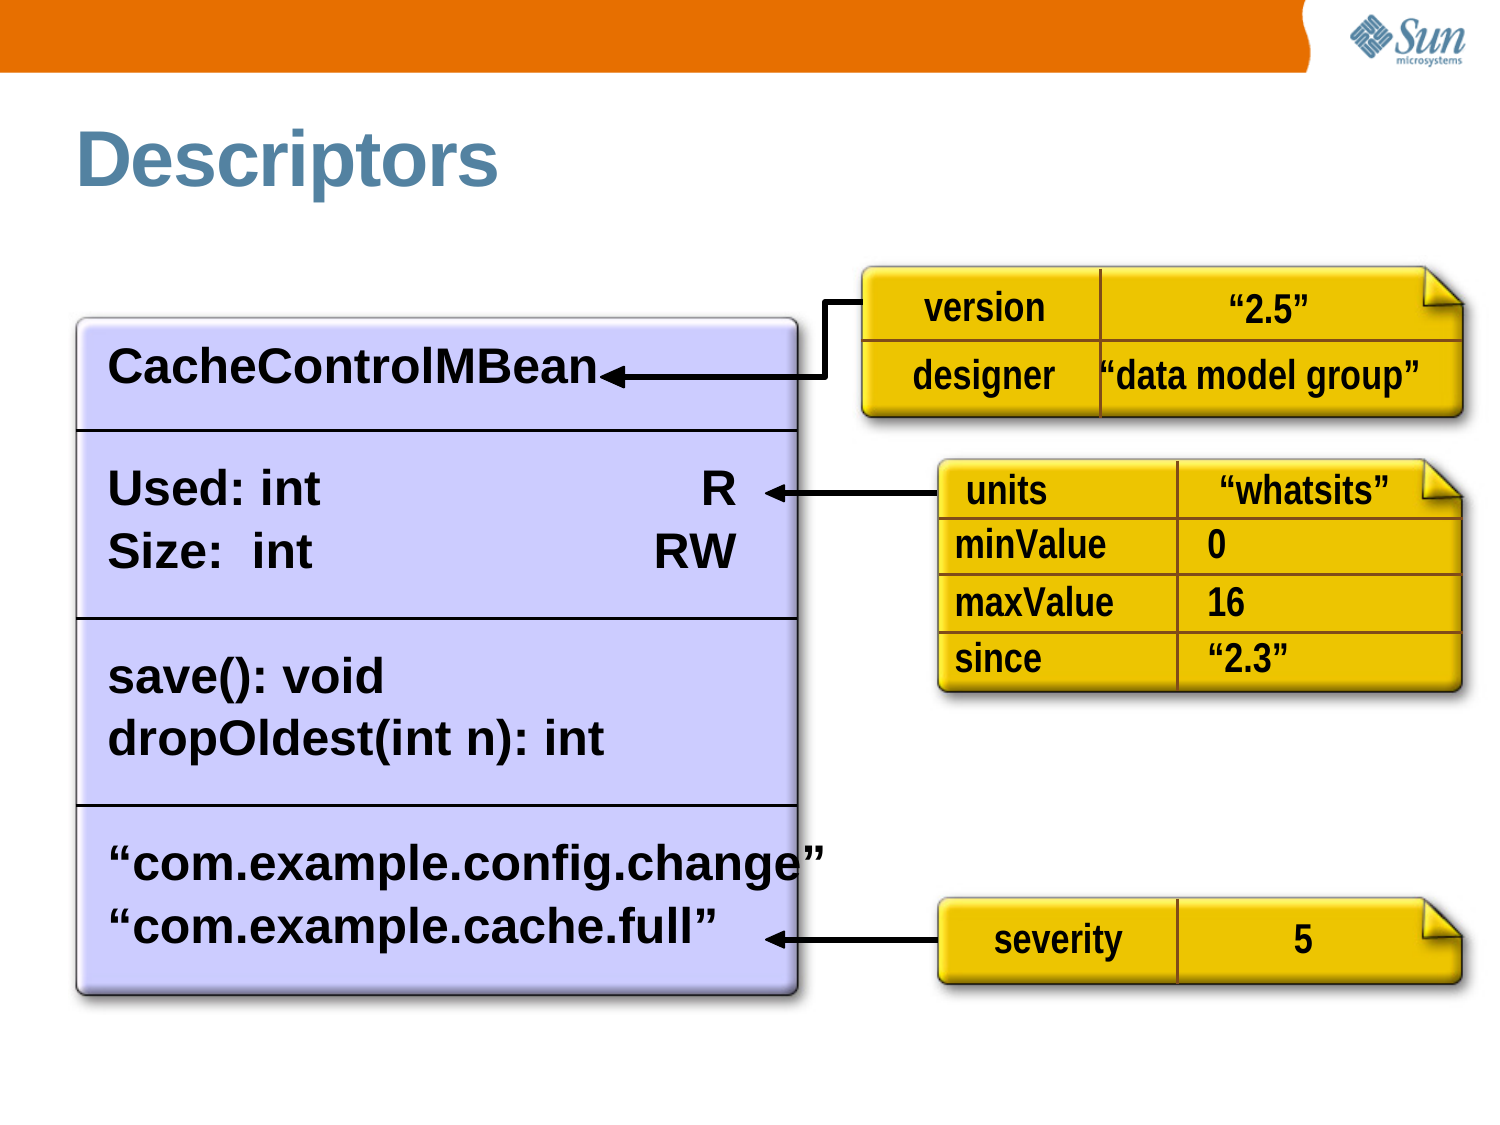

# Descriptors
version
“2.5”
designer
“data model group”
units
“whatsits”
minValue
0
maxValue
16
since
“2.3”
severity
5
CacheControlMBean
Used: int
Size: int
R
RW
save(): void
dropOldest(int n): int
“com.example.config.change”
“com.example.cache.full”